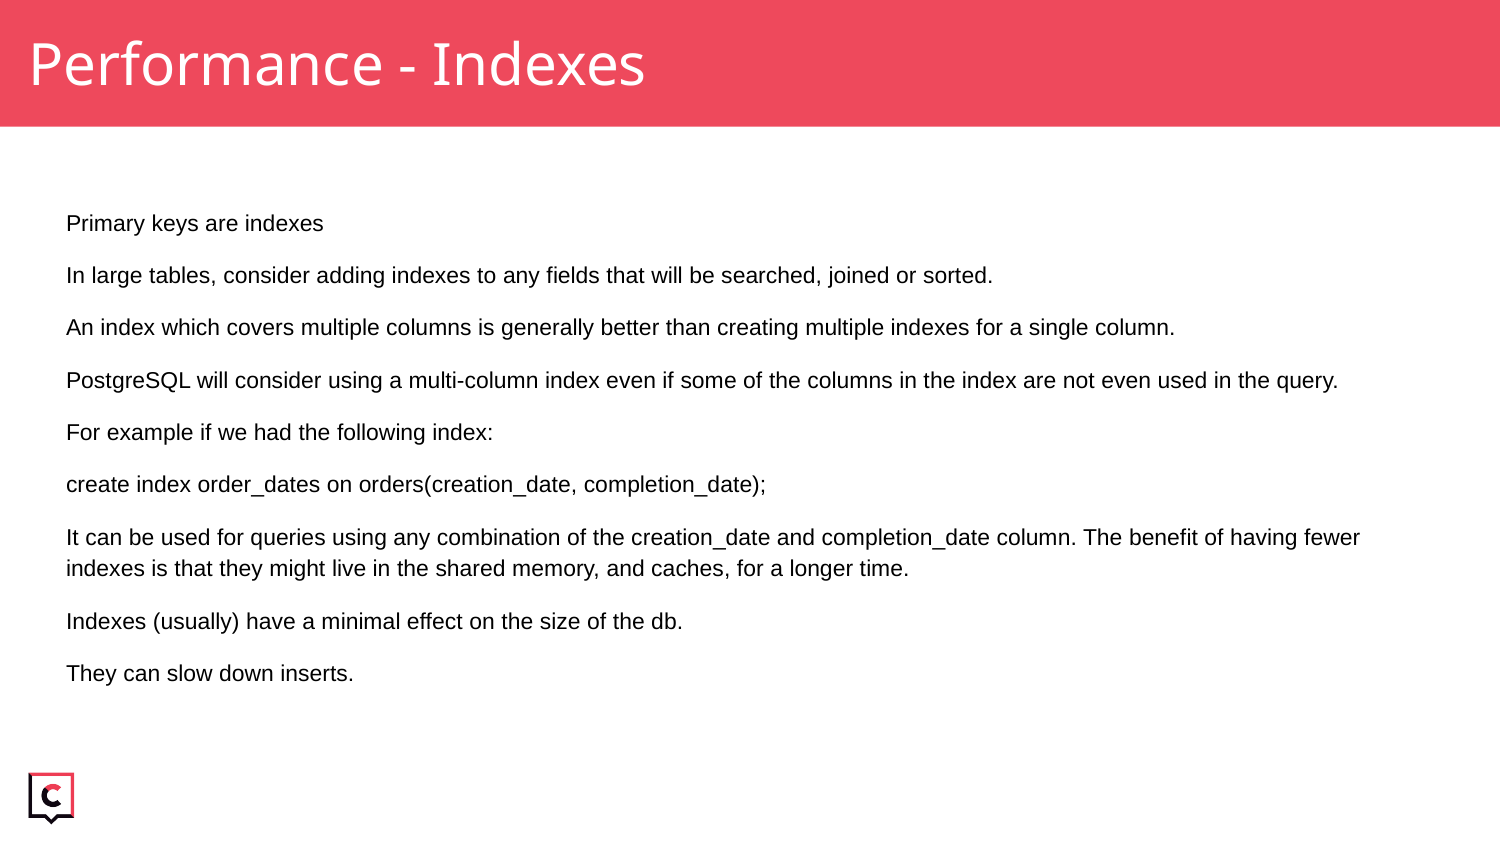

# Performance - Indexes
Primary keys are indexes
In large tables, consider adding indexes to any fields that will be searched, joined or sorted.
An index which covers multiple columns is generally better than creating multiple indexes for a single column.
PostgreSQL will consider using a multi-column index even if some of the columns in the index are not even used in the query.
For example if we had the following index:
create index order_dates on orders(creation_date, completion_date);
It can be used for queries using any combination of the creation_date and completion_date column. The benefit of having fewer indexes is that they might live in the shared memory, and caches, for a longer time.
Indexes (usually) have a minimal effect on the size of the db.
They can slow down inserts.